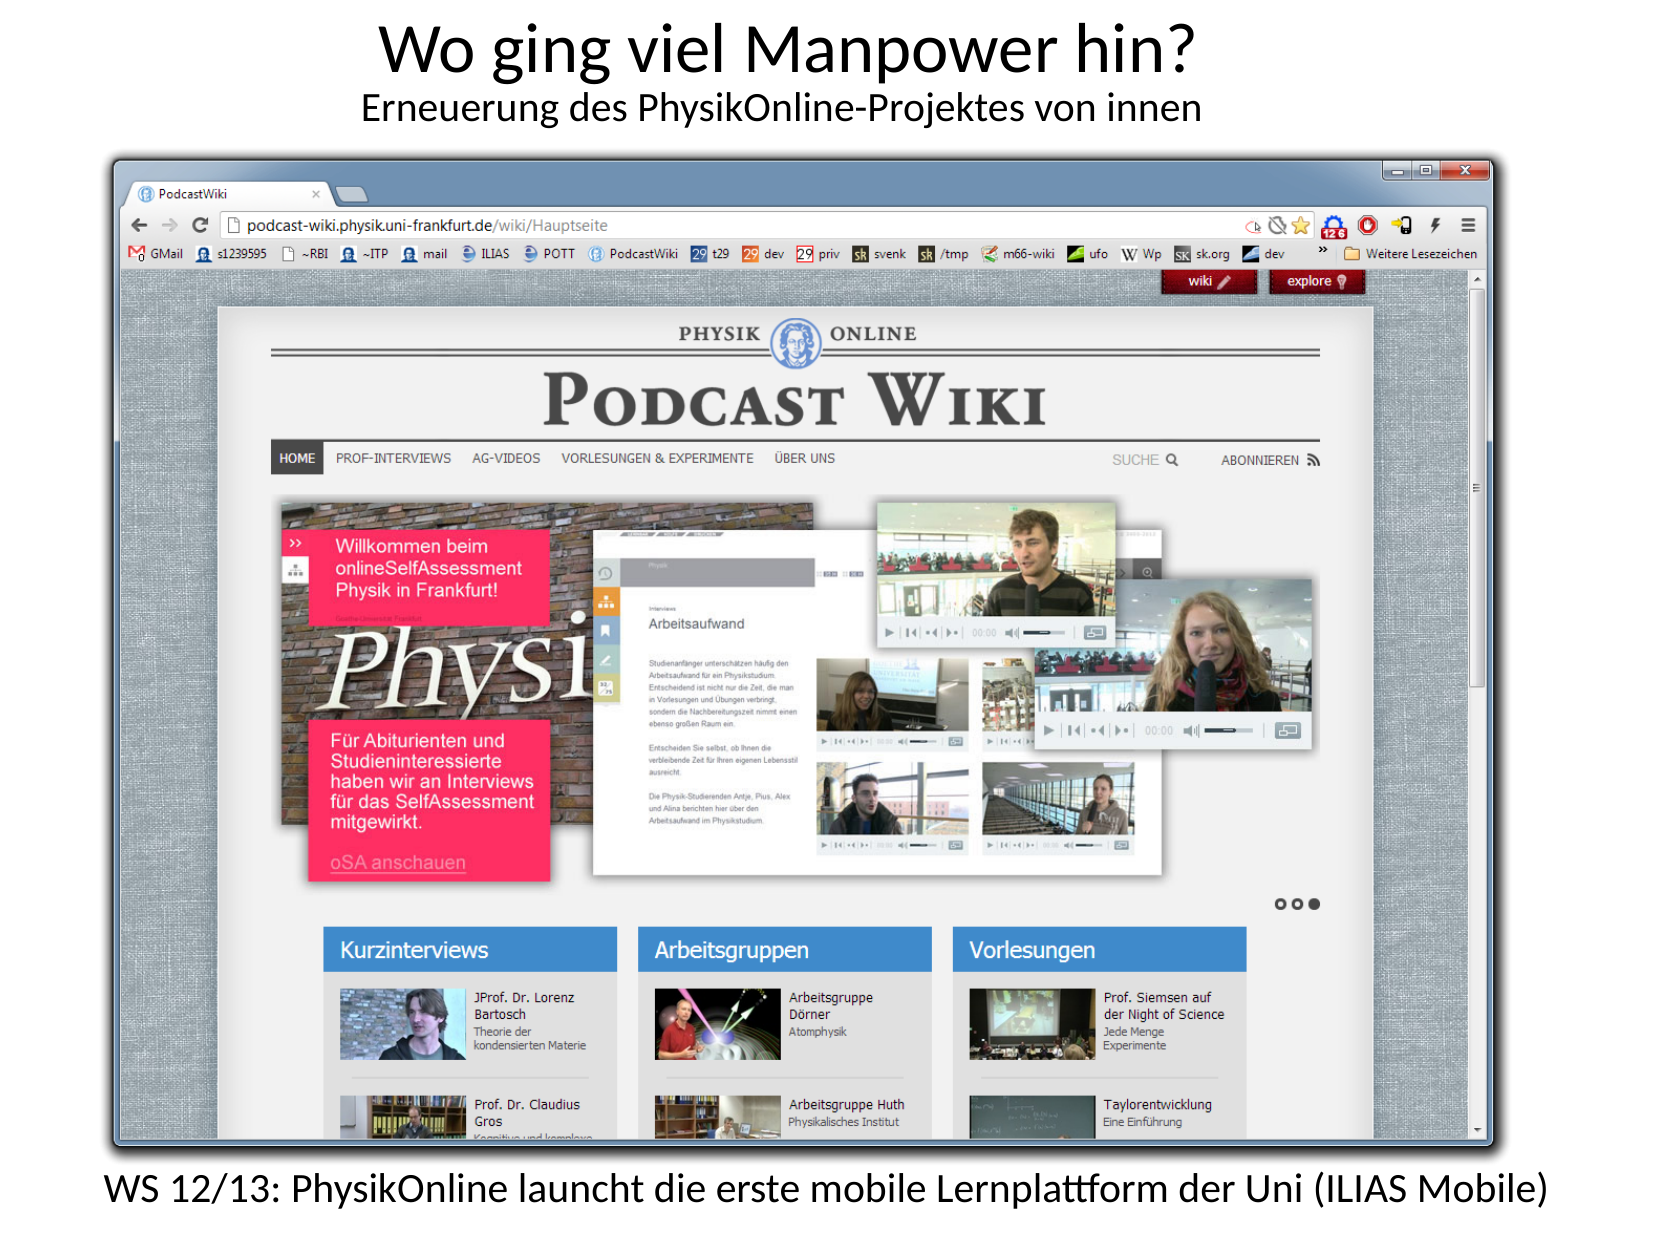

Wo ging viel Manpower hin?
Erneuerung des PhysikOnline-Projektes von innen
WS 12/13: PhysikOnline launcht die erste mobile Lernplattform der Uni (ILIAS Mobile)